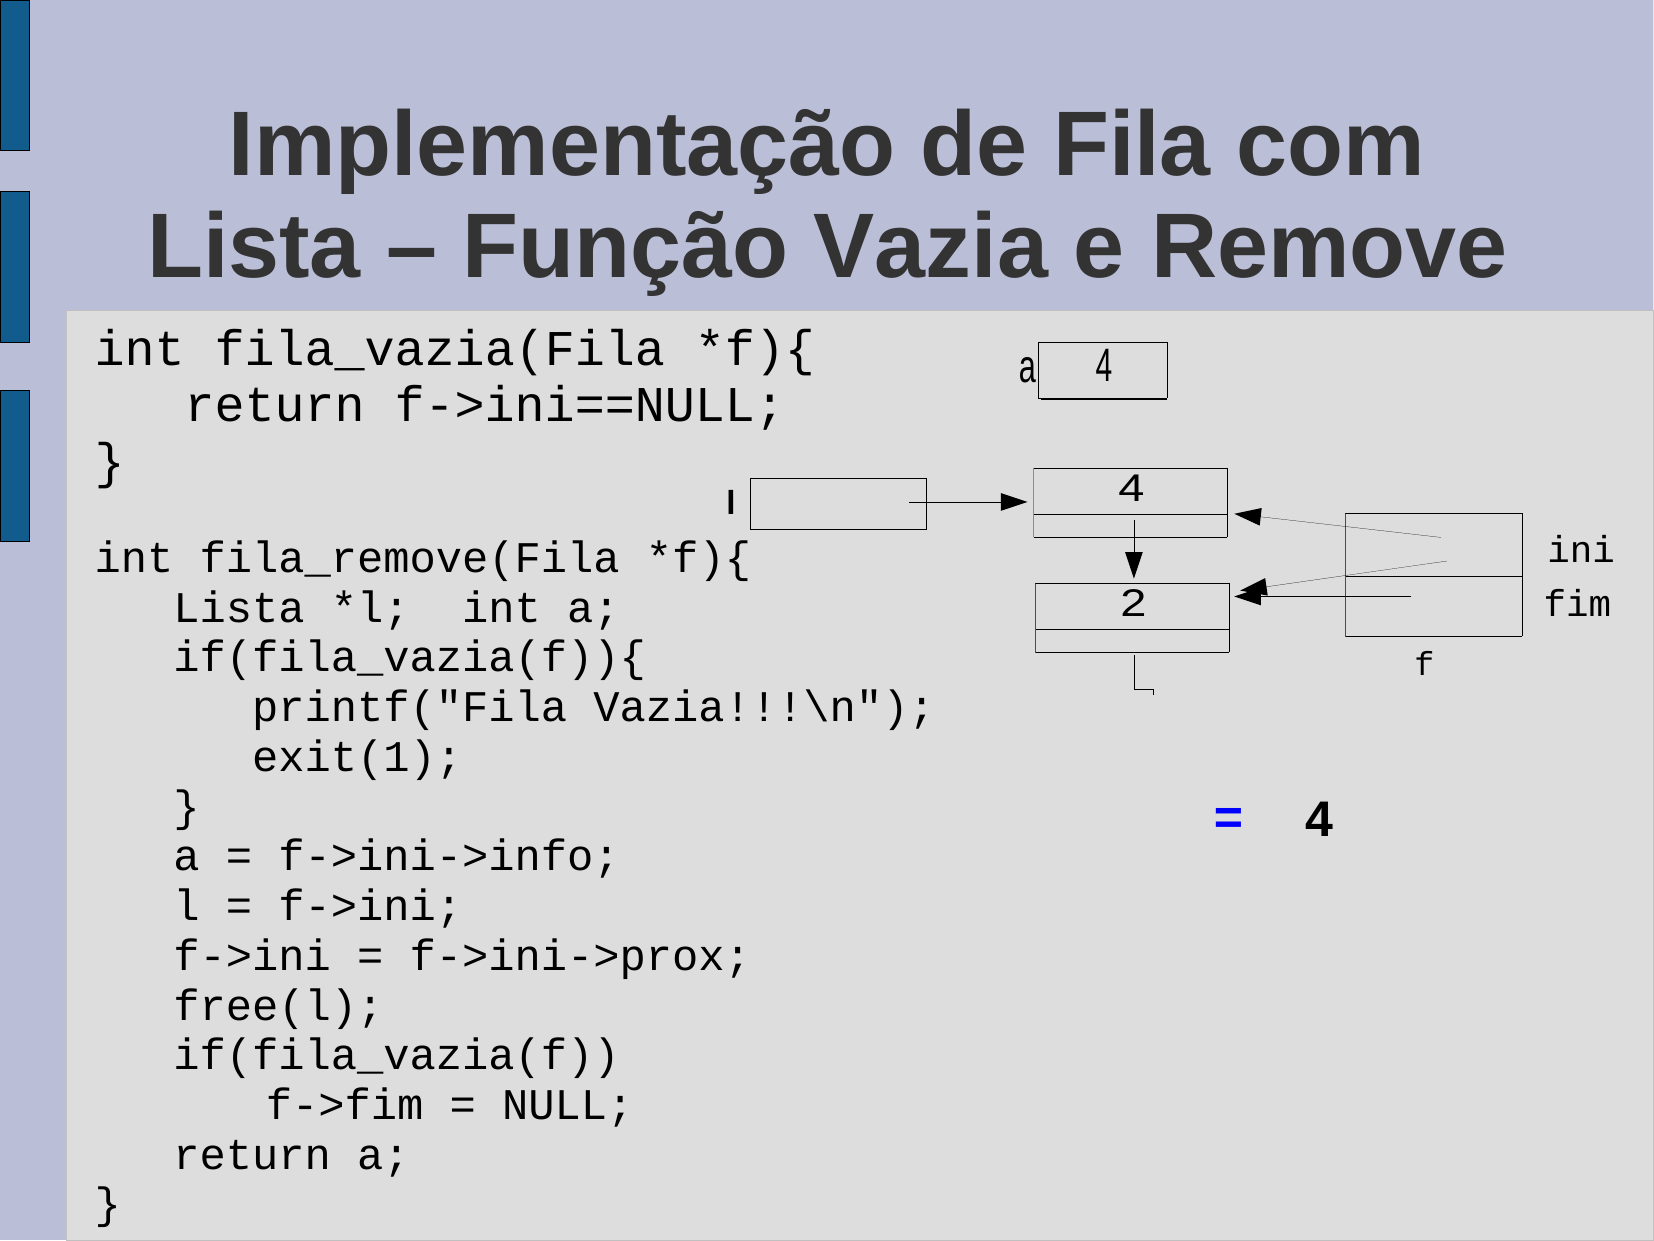

# Implementação de Fila com Lista – Função Vazia e Remove
int fila_vazia(Fila *f){
 return f->ini==NULL;
}
int fila_remove(Fila *f){
 Lista *l; int a;
 if(fila_vazia(f)){
 printf("Fila Vazia!!!\n");
 exit(1);
 }
 a = f->ini->info;
 l = f->ini;
 f->ini = f->ini->prox;
 free(l);
 if(fila_vazia(f))
 	f->fim = NULL;
 return a;
}
l
fim
ini
f
=
4